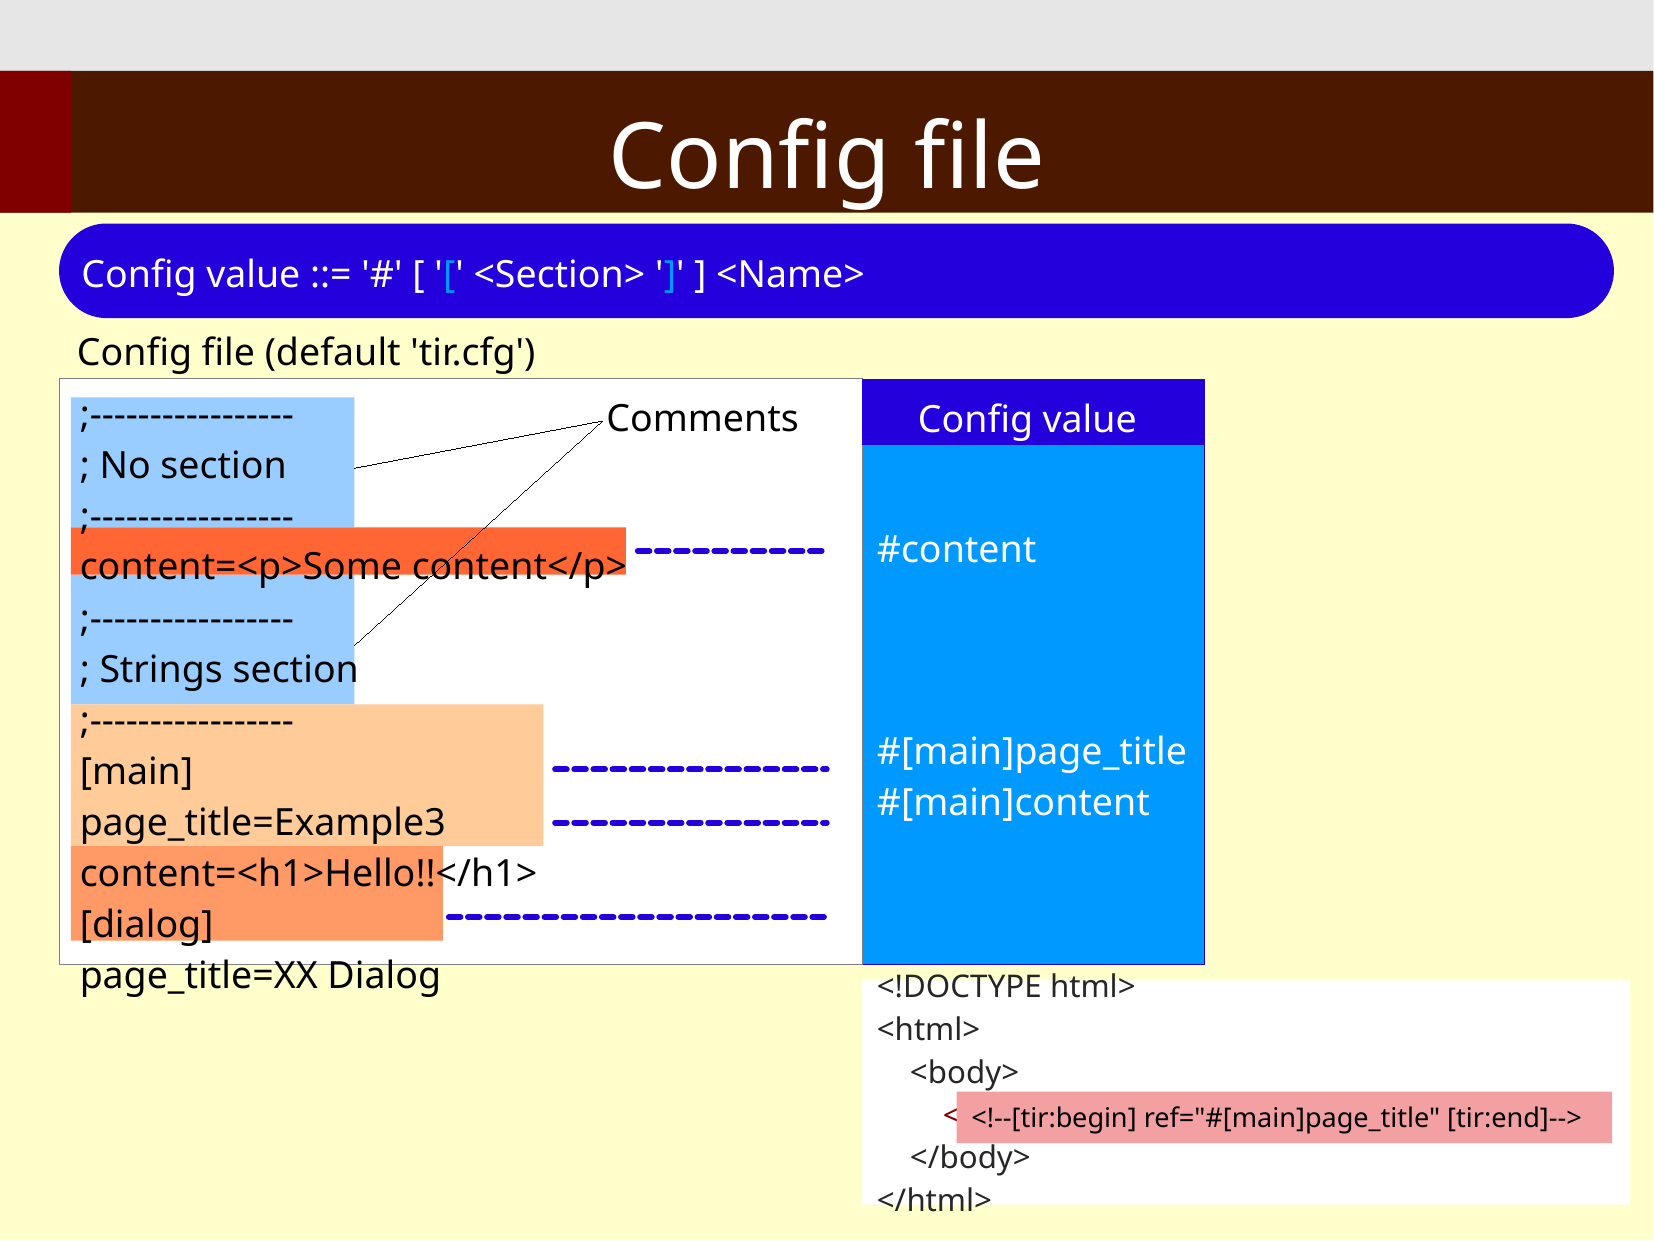

# Config file
Config value ::= '#' [ '[' <Section> ']' ] <Name>
Config file (default 'tir.cfg')
;-----------------
; No section
;-----------------
content=<p>Some content</p>
;-----------------
; Strings section
;-----------------
[main]
page_title=Example3
content=<h1>Hello!!</h1>
[dialog]
page_title=XX Dialog
Comments
Config value
#content
#[main]page_title
#[main]content
<!DOCTYPE html>
<html>
 <body>
 <!--[tir:
 </body>
</html>
#[dialog]page_title
<!--[tir:begin] ref="#[main]page_title" [tir:end]-->